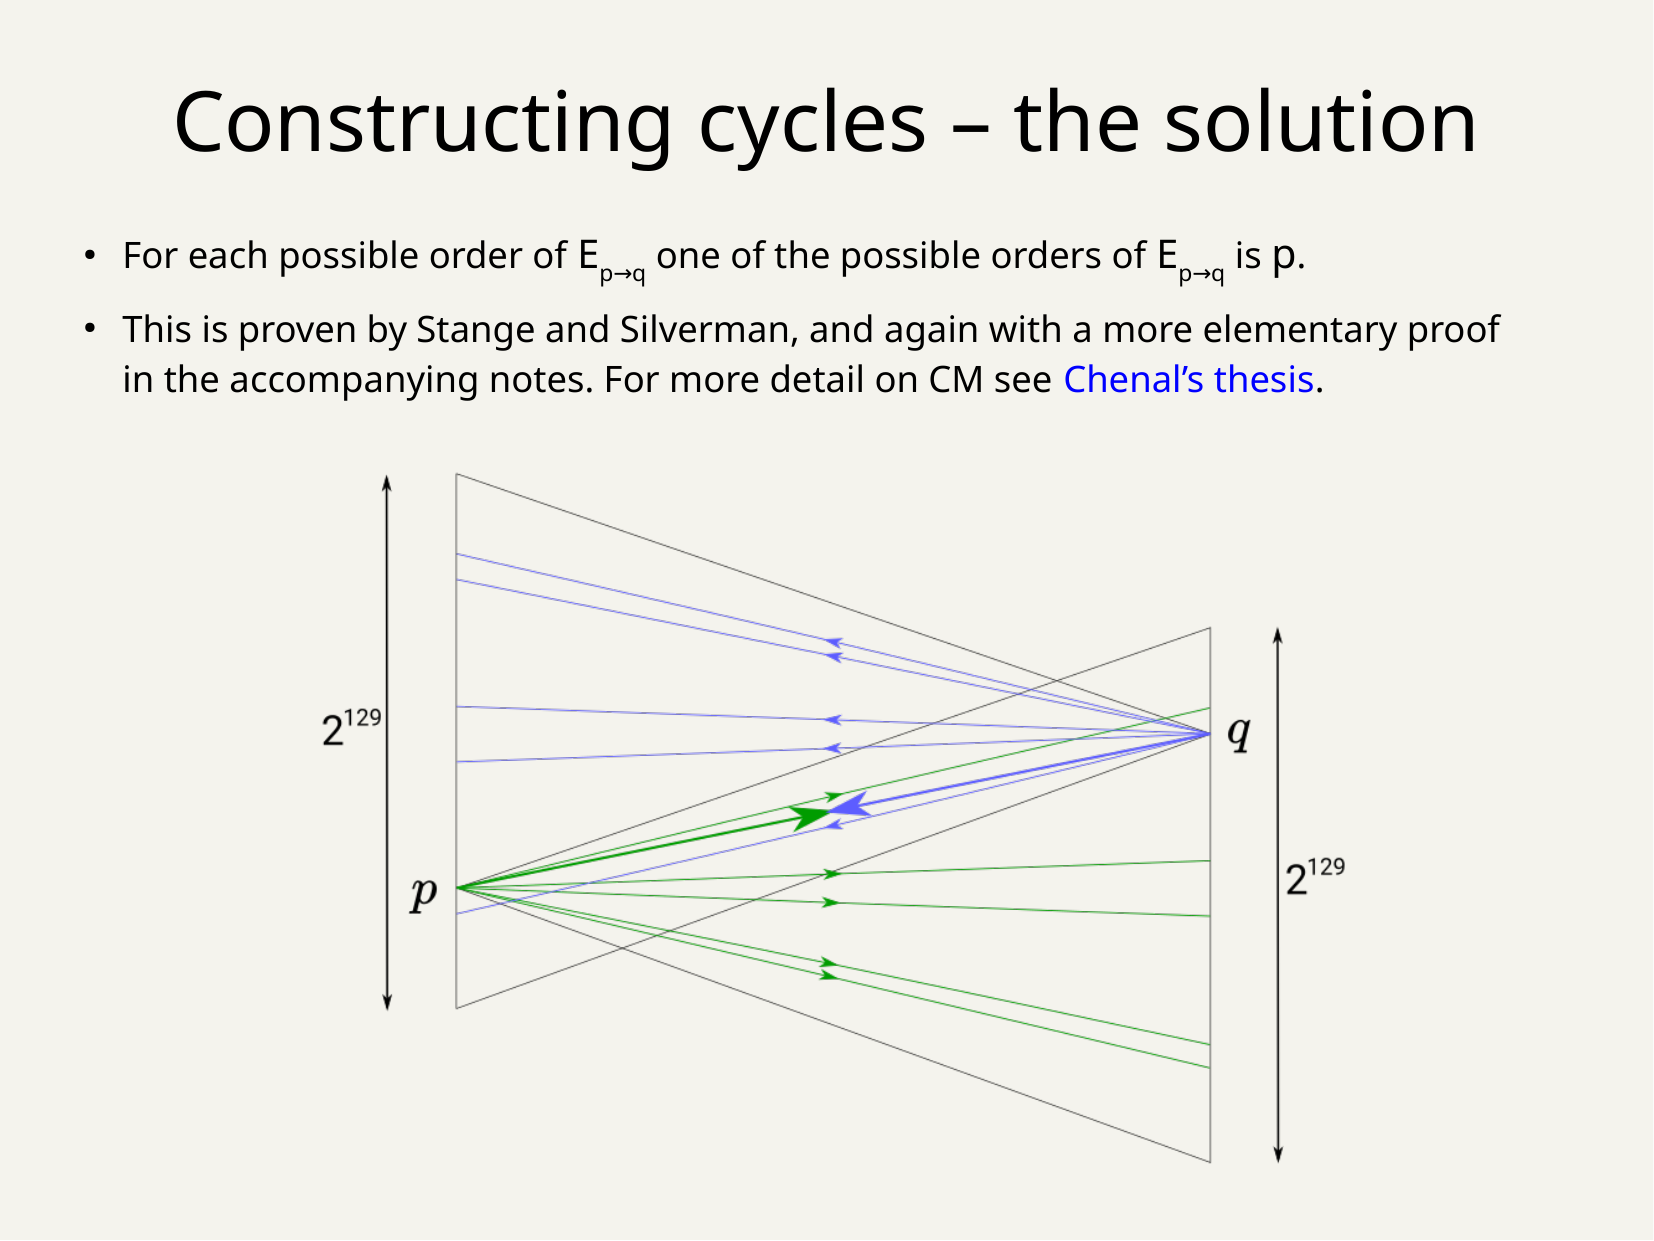

# Constructing cycles – the solution
For each possible order of Ep→q one of the possible orders of Ep→q is p.
This is proven by Stange and Silverman, and again with a more elementary proof in the accompanying notes. For more detail on CM see Chenal’s thesis.